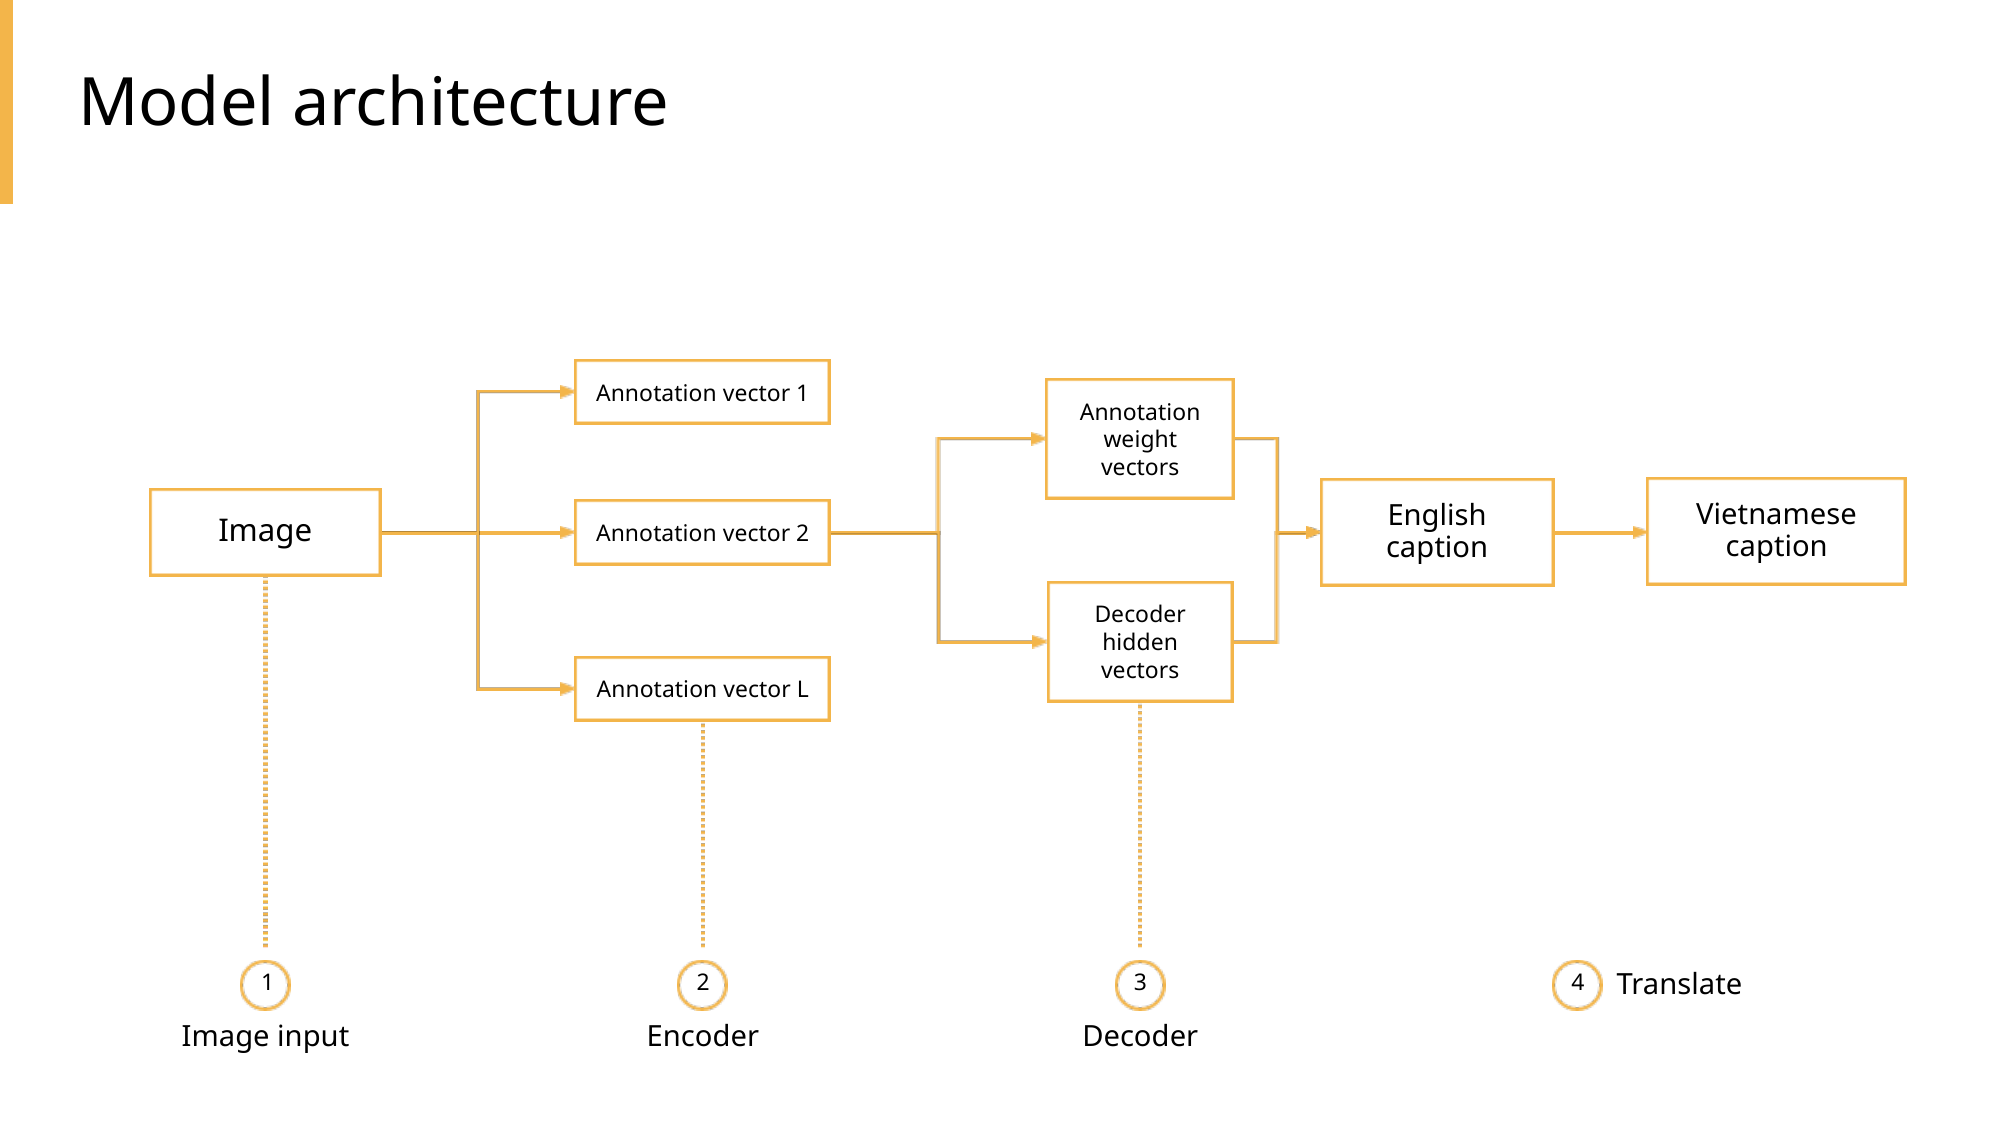

Model architecture
Annotation vector 1
Annotation
weight
vectors
Vietnamese
caption
English
caption
Image
Type title
Annotation vector 2
Decoder
hidden
vectors
Annotation vector L
Translate
1
2
3
4
Image input
Encoder
Decoder